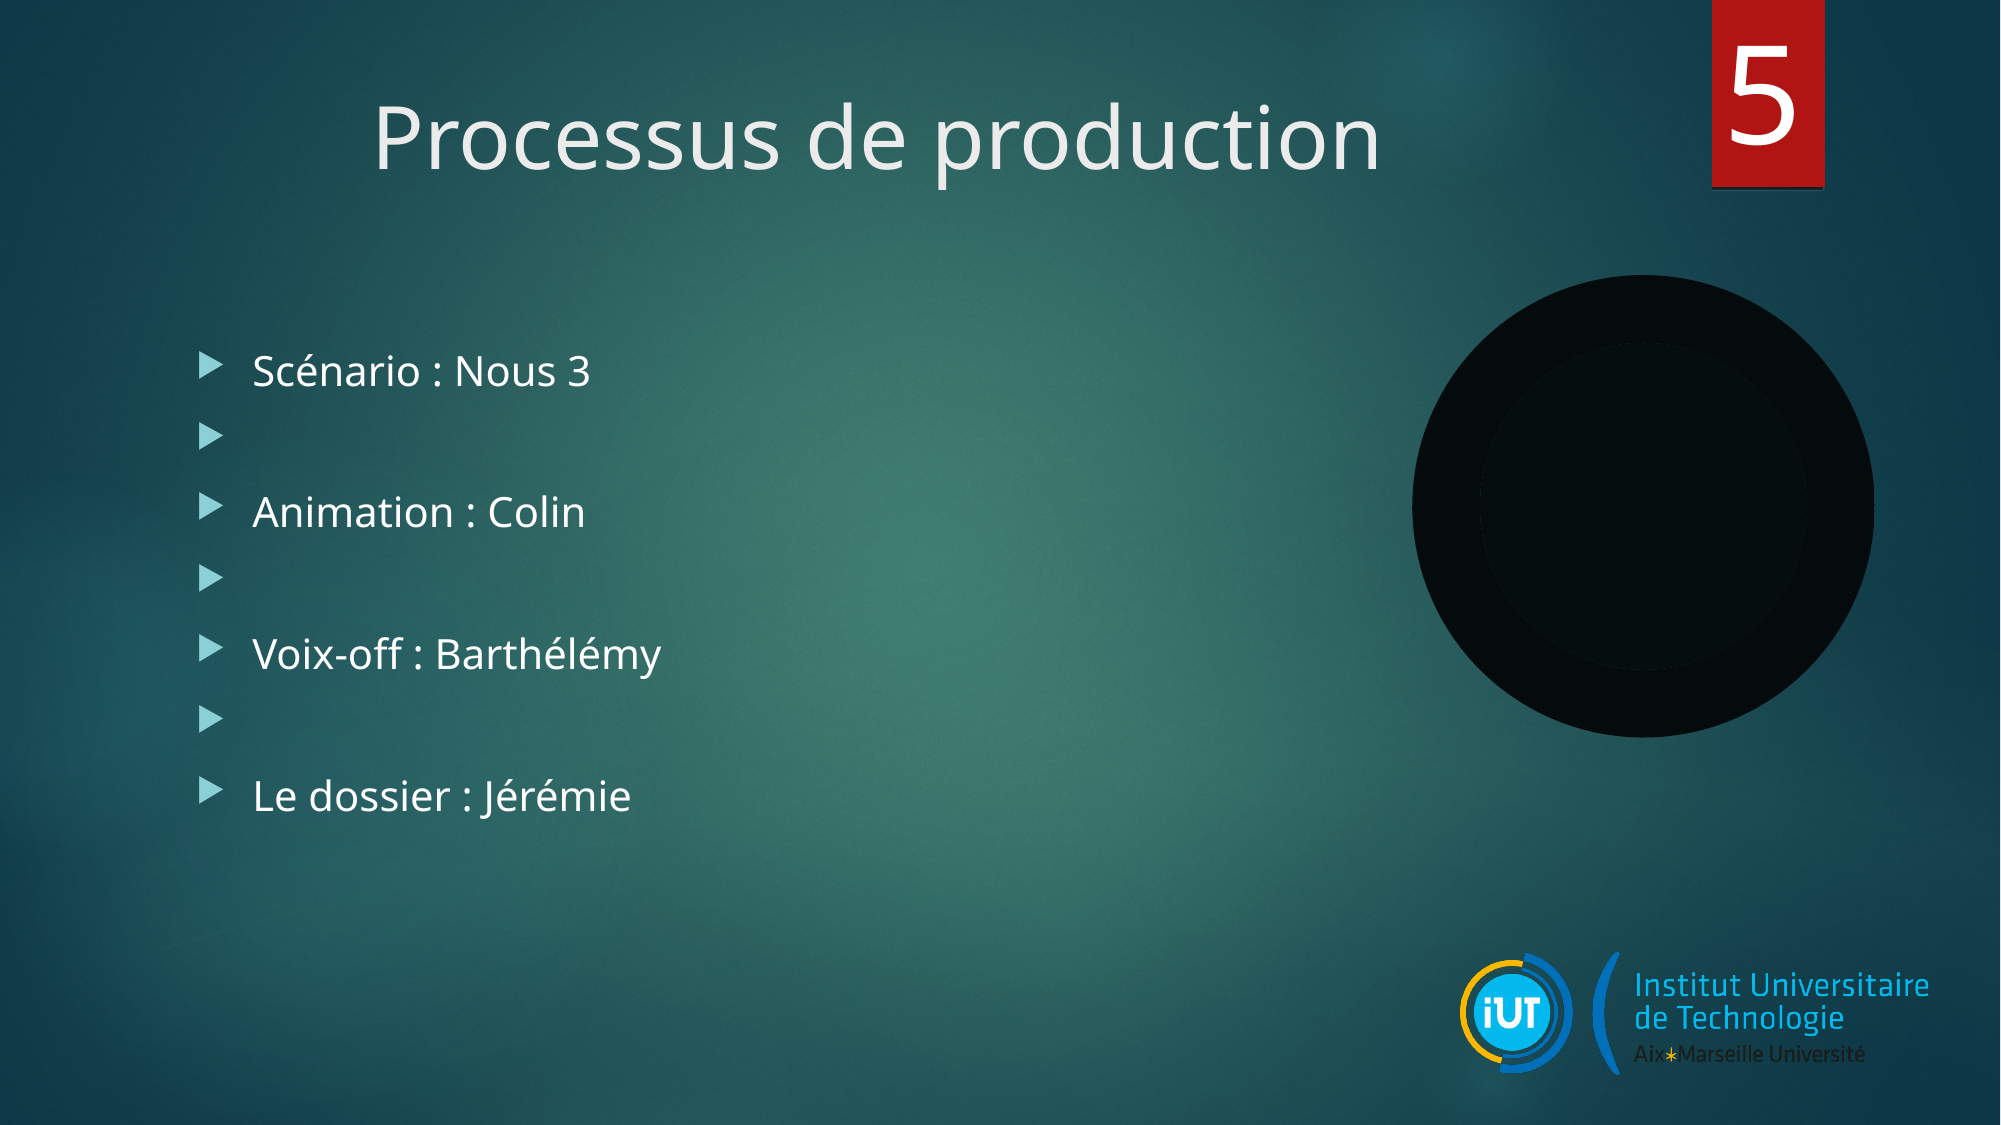

5
# Processus de production
Scénario : Nous 3
Animation : Colin
Voix-off : Barthélémy
Le dossier : Jérémie